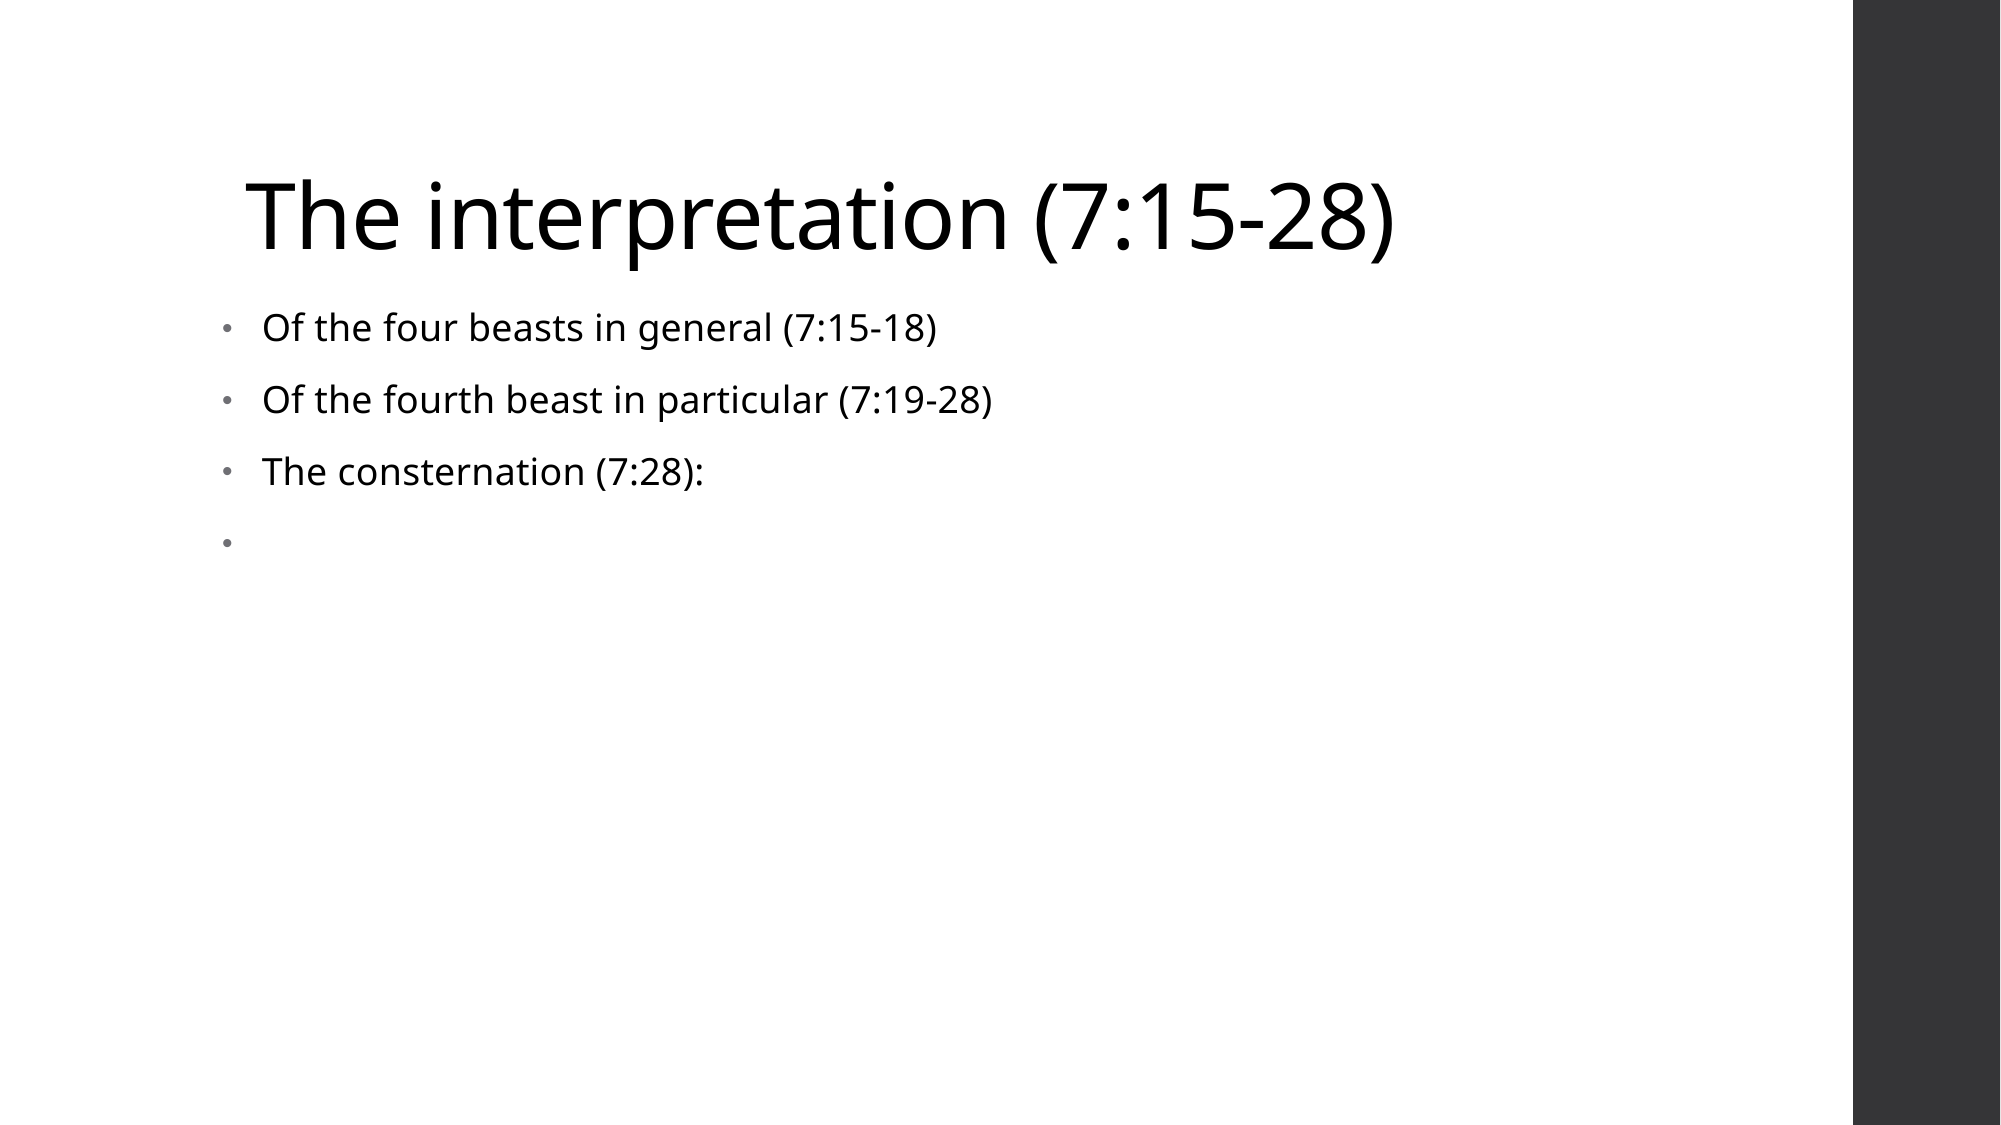

# The interpretation (7:15-28)
 Of the four beasts in general (7:15-18)
 Of the fourth beast in particular (7:19-28)
 The consternation (7:28):